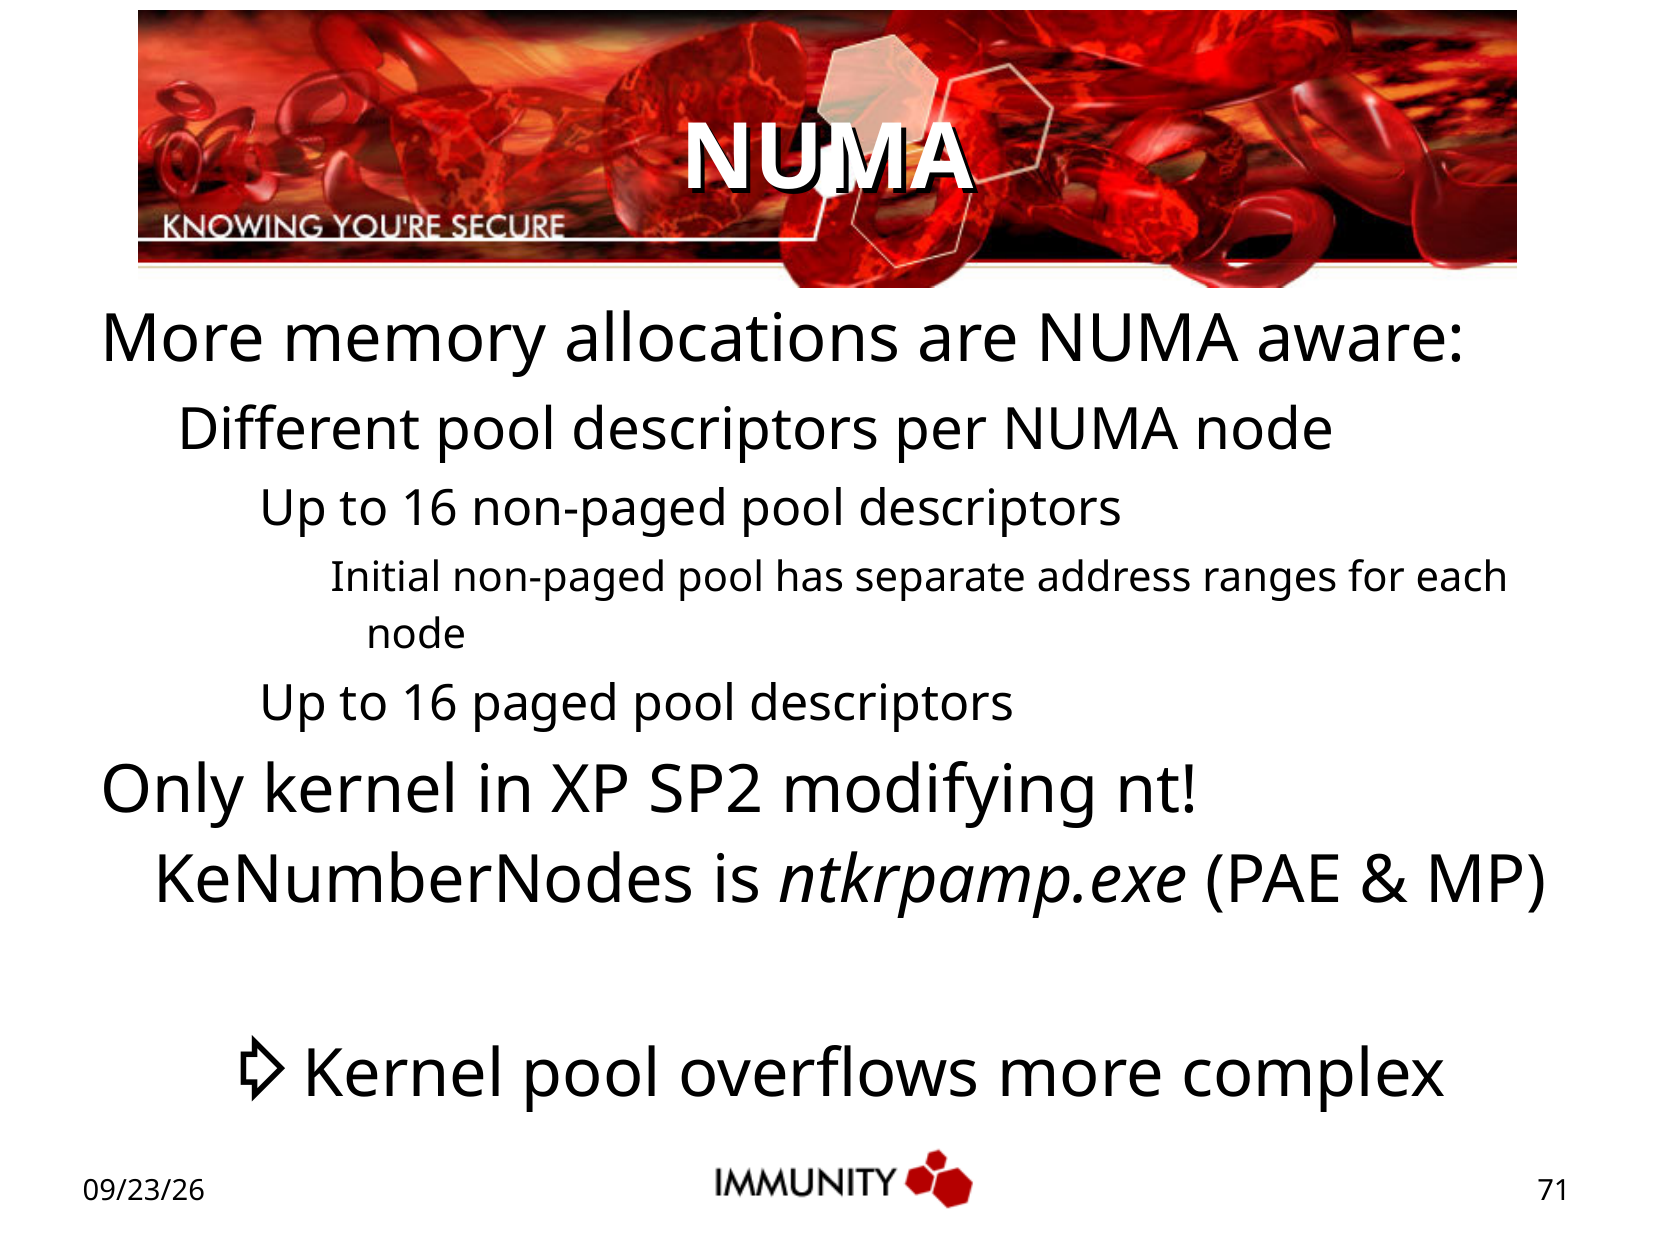

# NUMA
More memory allocations are NUMA aware:
Different pool descriptors per NUMA node
Up to 16 non-paged pool descriptors
Initial non-paged pool has separate address ranges for each node
Up to 16 paged pool descriptors
Only kernel in XP SP2 modifying nt!KeNumberNodes is ntkrpamp.exe (PAE & MP)
⇨Kernel pool overflows more complex
71